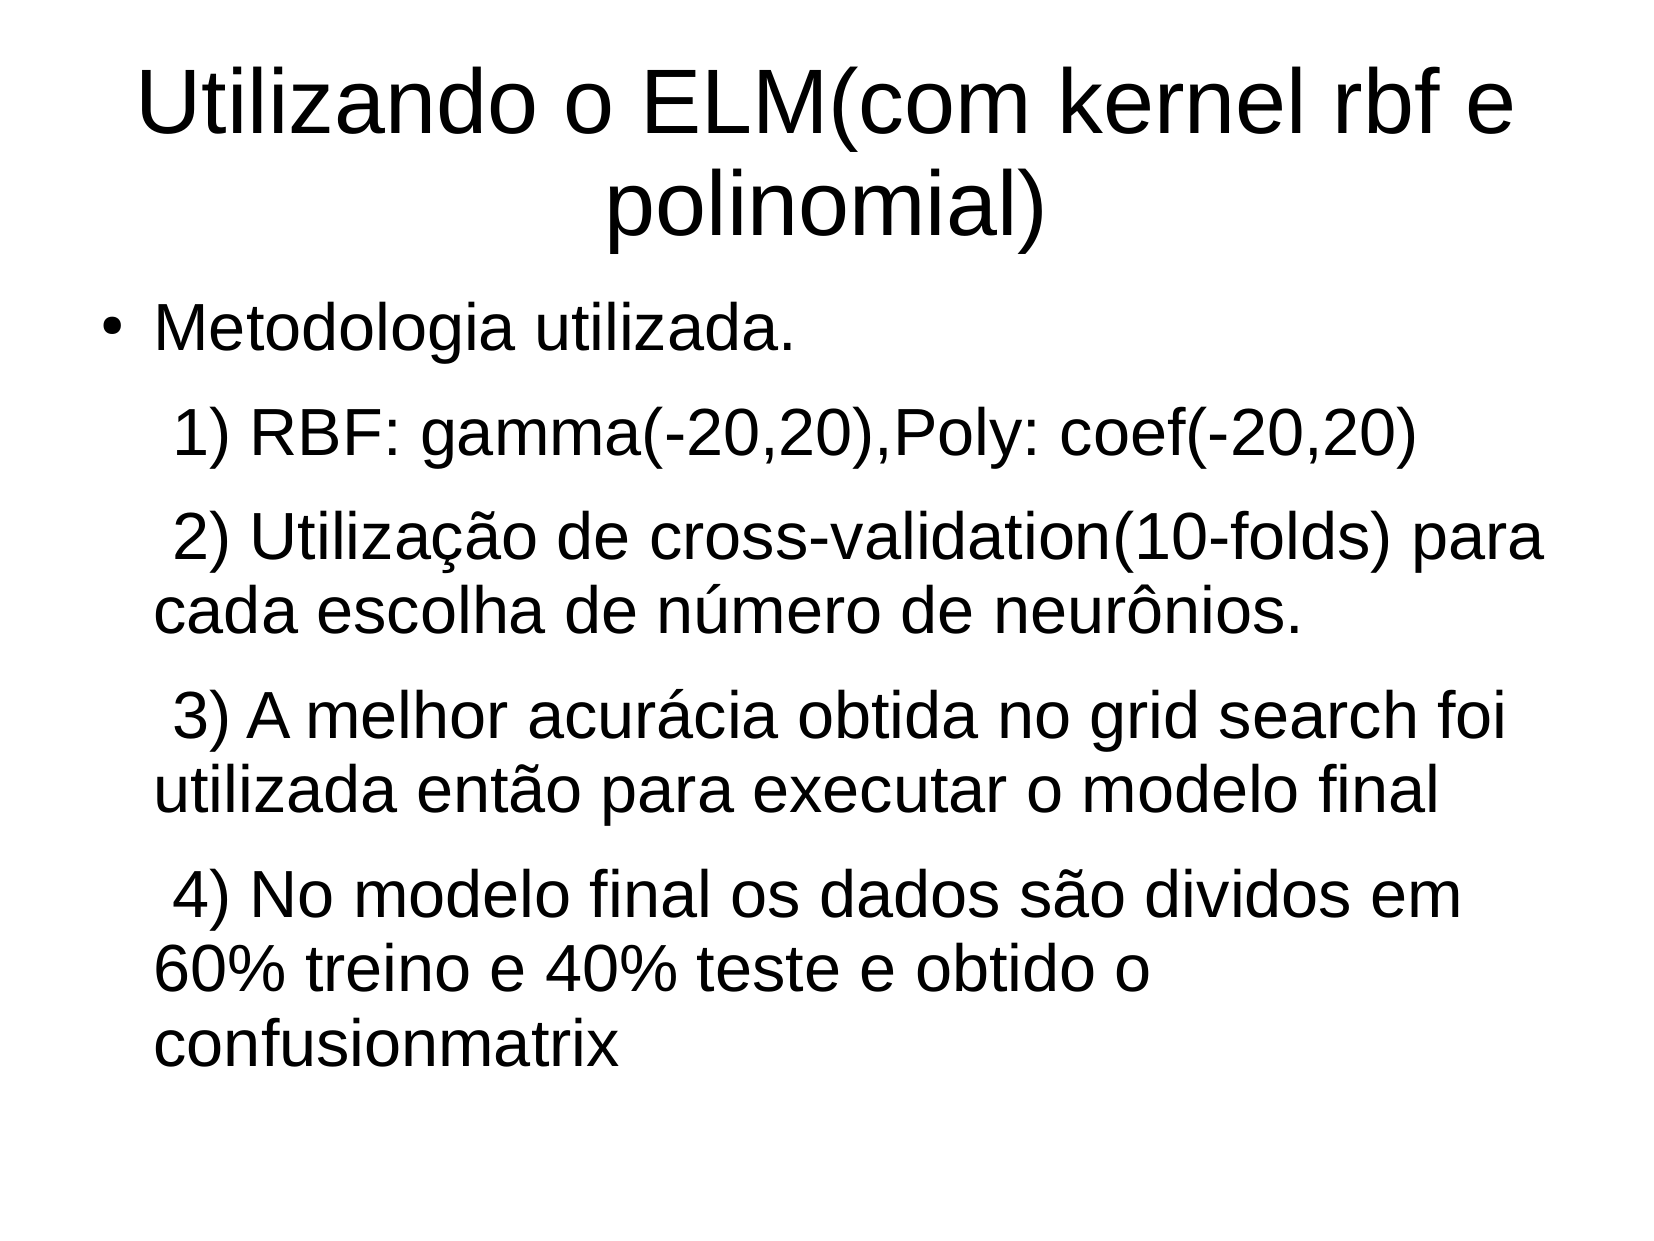

# Utilizando o ELM(com kernel rbf e polinomial)
Metodologia utilizada.
 1) RBF: gamma(-20,20),Poly: coef(-20,20)
 2) Utilização de cross-validation(10-folds) para cada escolha de número de neurônios.
 3) A melhor acurácia obtida no grid search foi utilizada então para executar o modelo final
 4) No modelo final os dados são dividos em 60% treino e 40% teste e obtido o confusionmatrix